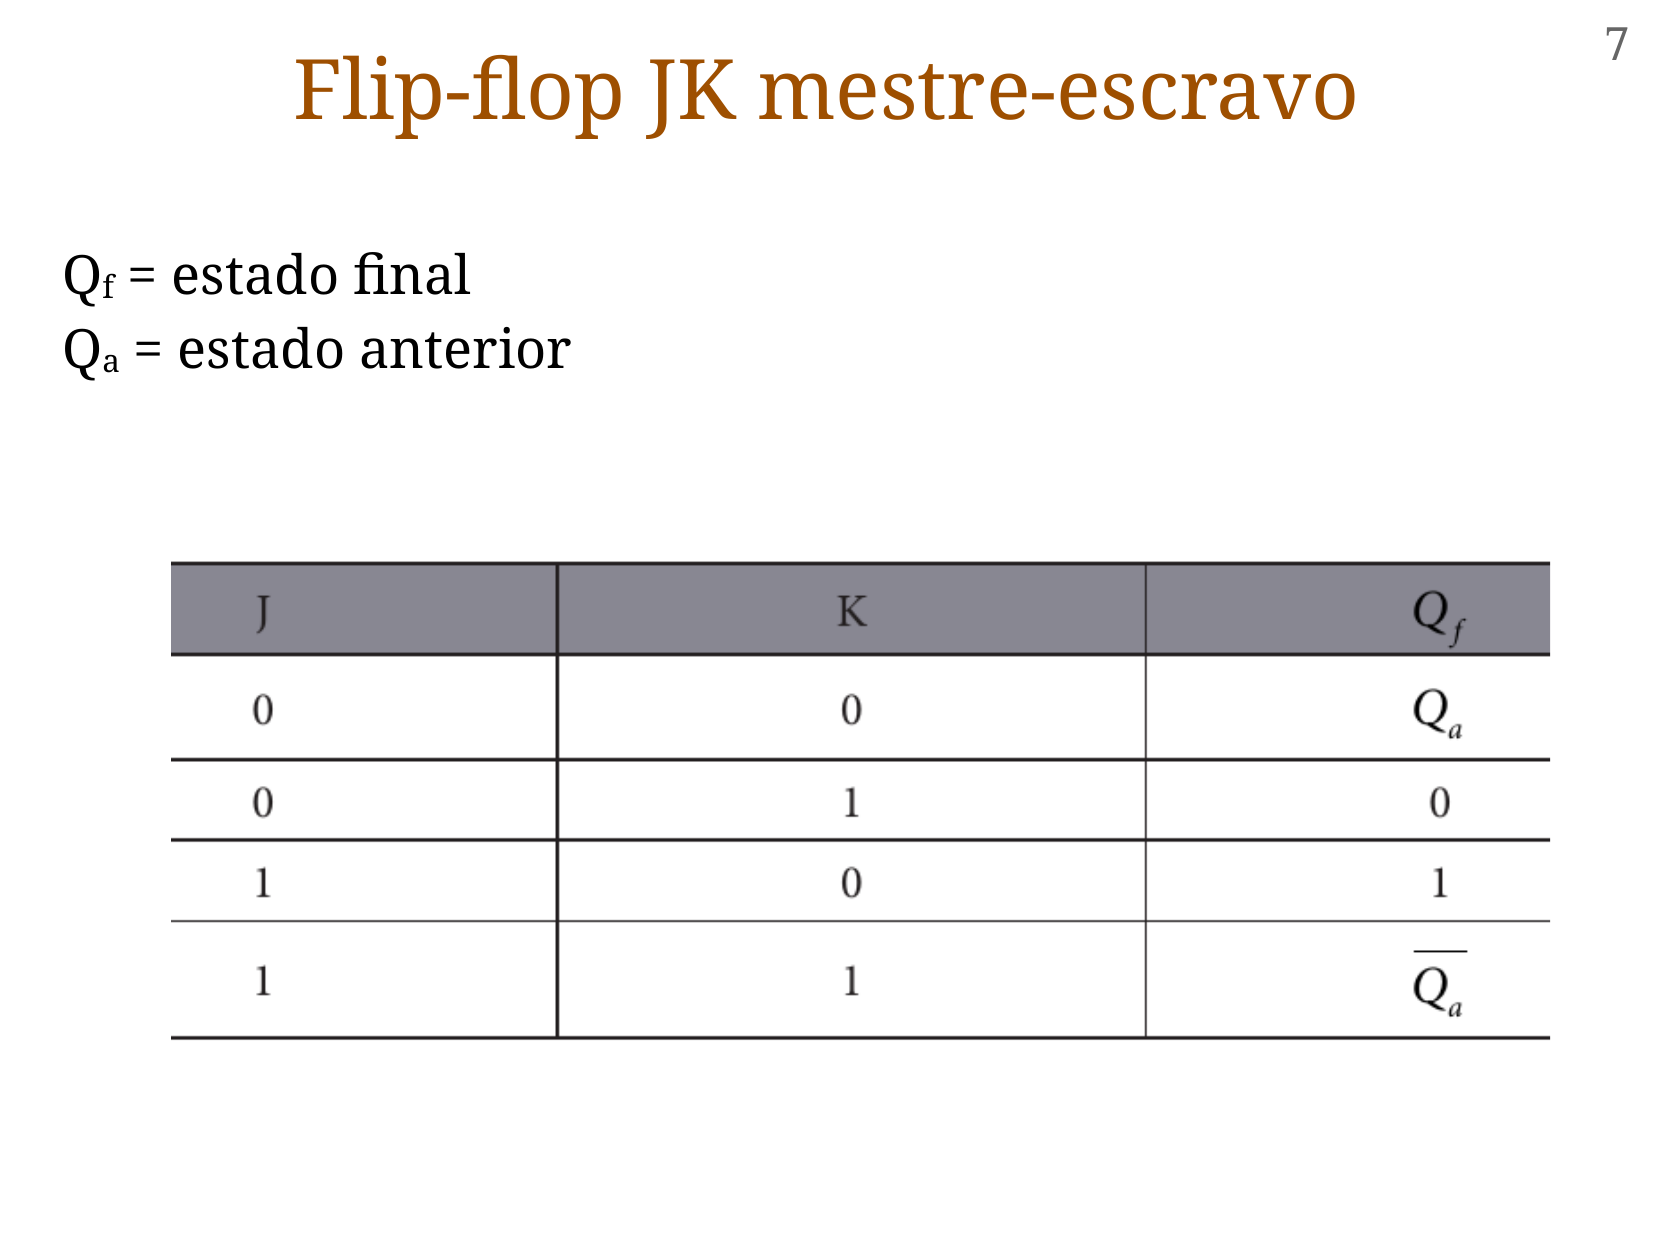

7
# Flip-flop JK mestre-escravo
Qf = estado final
Qa = estado anterior